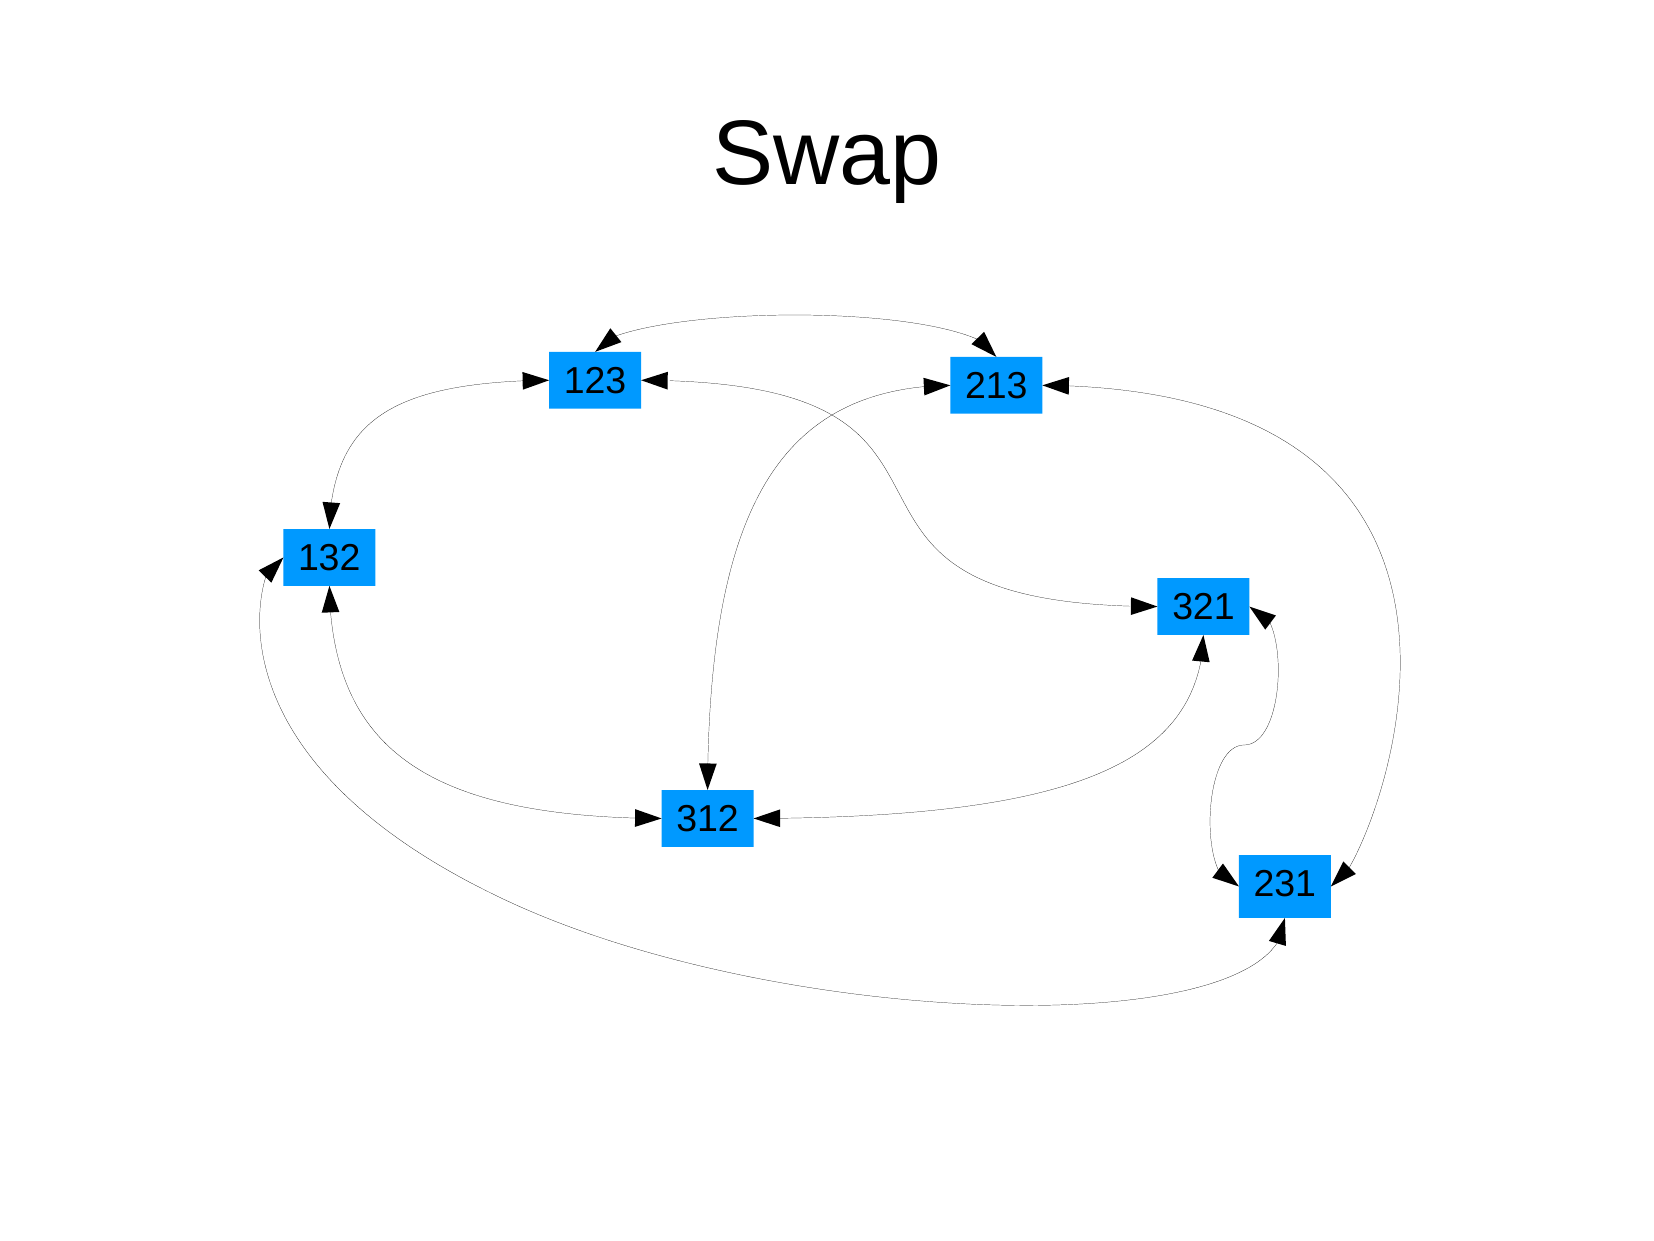

# Swap
123
213
132
321
312
231